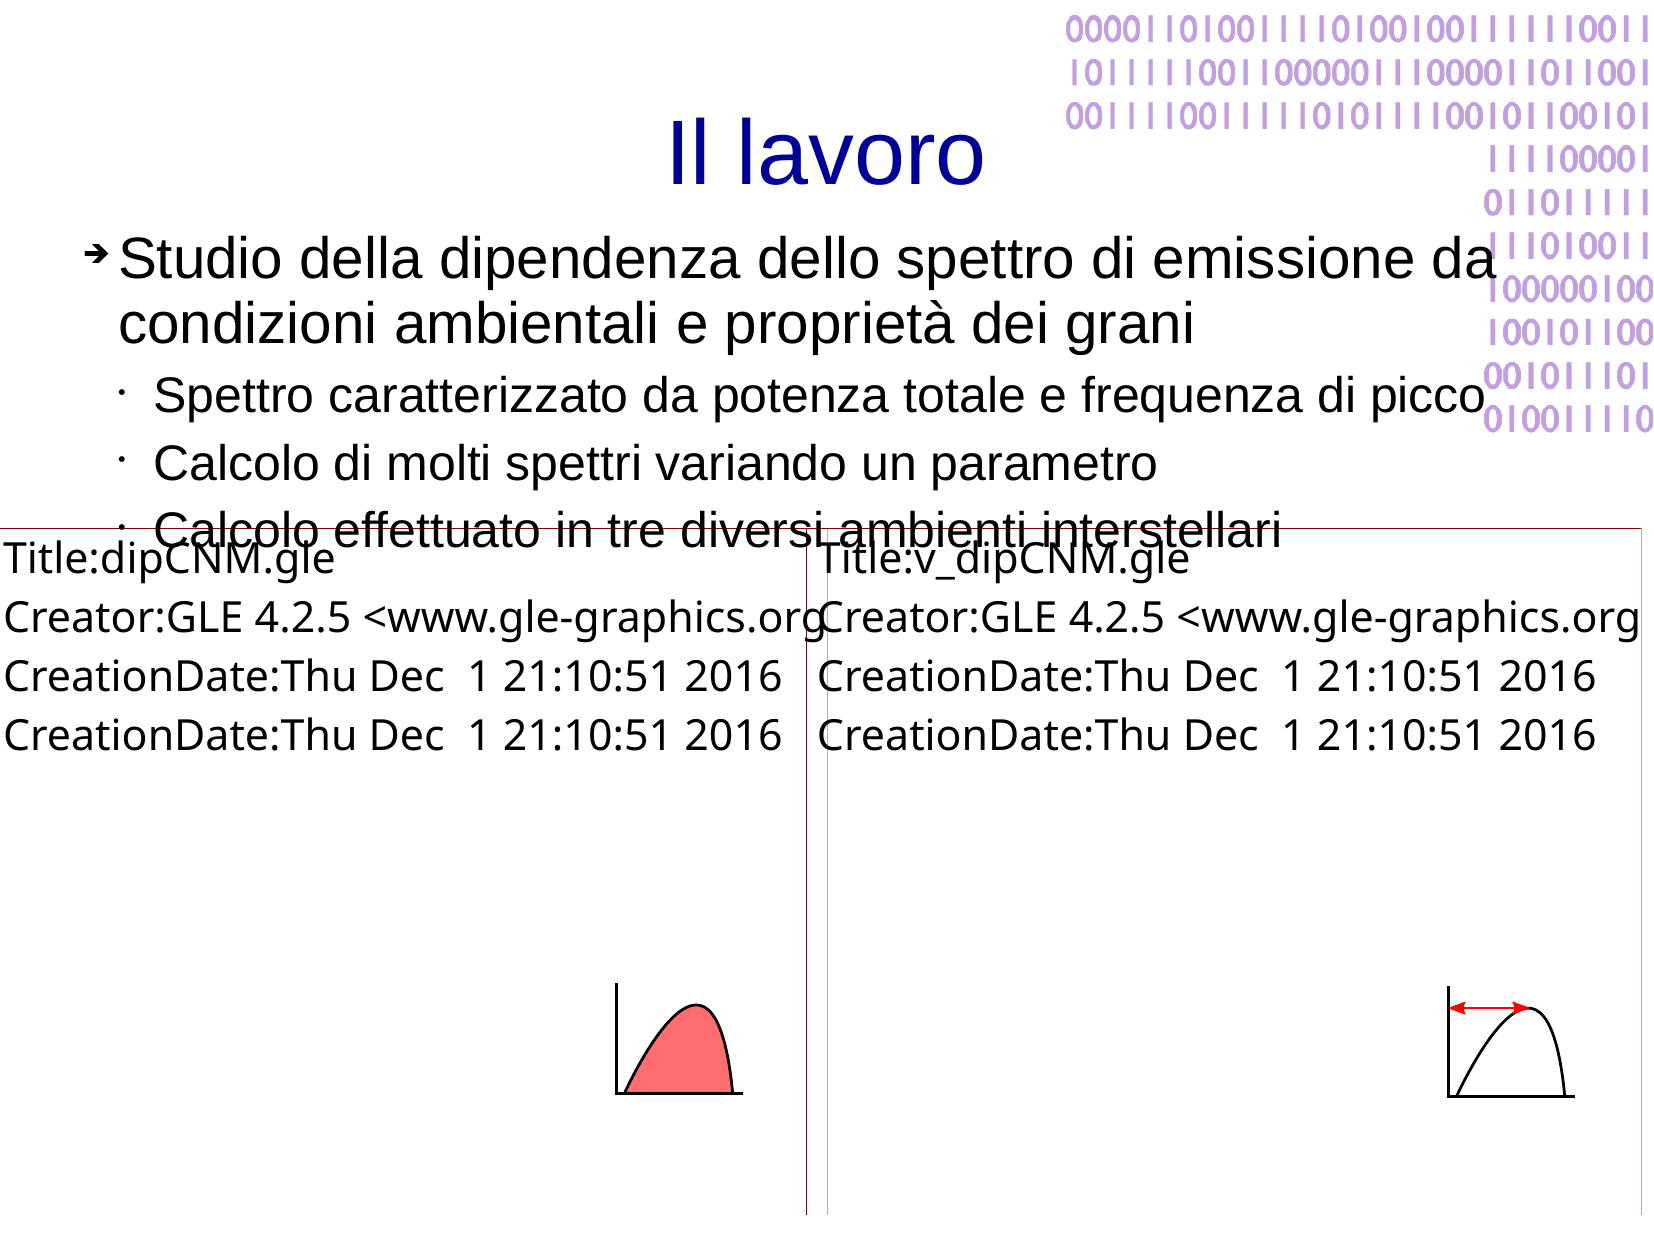

# Il lavoro
Studio della dipendenza dello spettro di emissione da condizioni ambientali e proprietà dei grani
Spettro caratterizzato da potenza totale e frequenza di picco
Calcolo di molti spettri variando un parametro
Calcolo effettuato in tre diversi ambienti interstellari